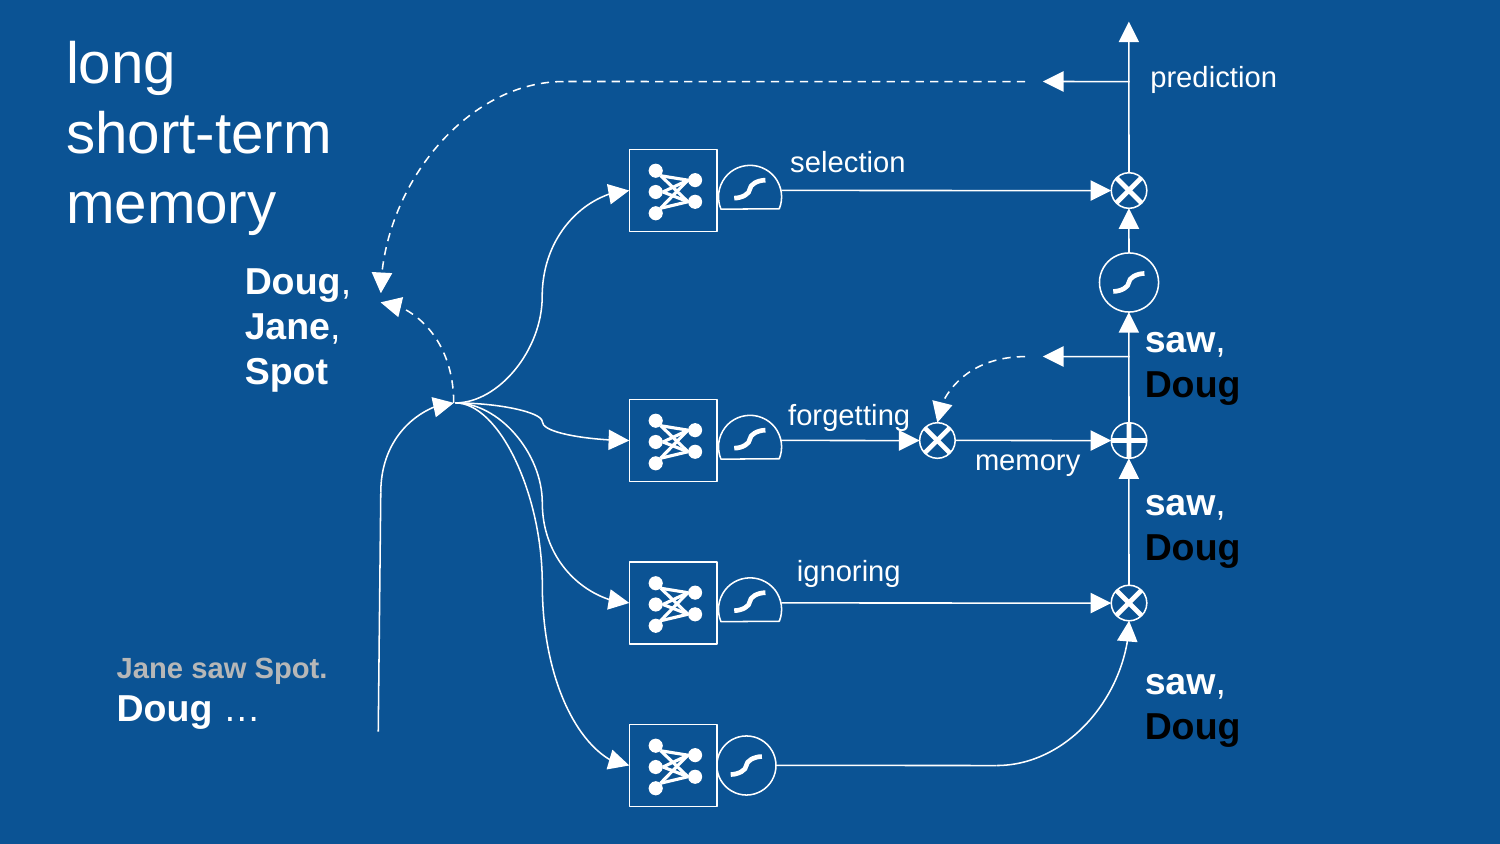

# long short-term memory
prediction
selection
Doug,
Jane,
Spot
saw,
Doug
forgetting
memory
saw,
Doug
ignoring
Jane saw Spot.
Doug …
saw,
Doug